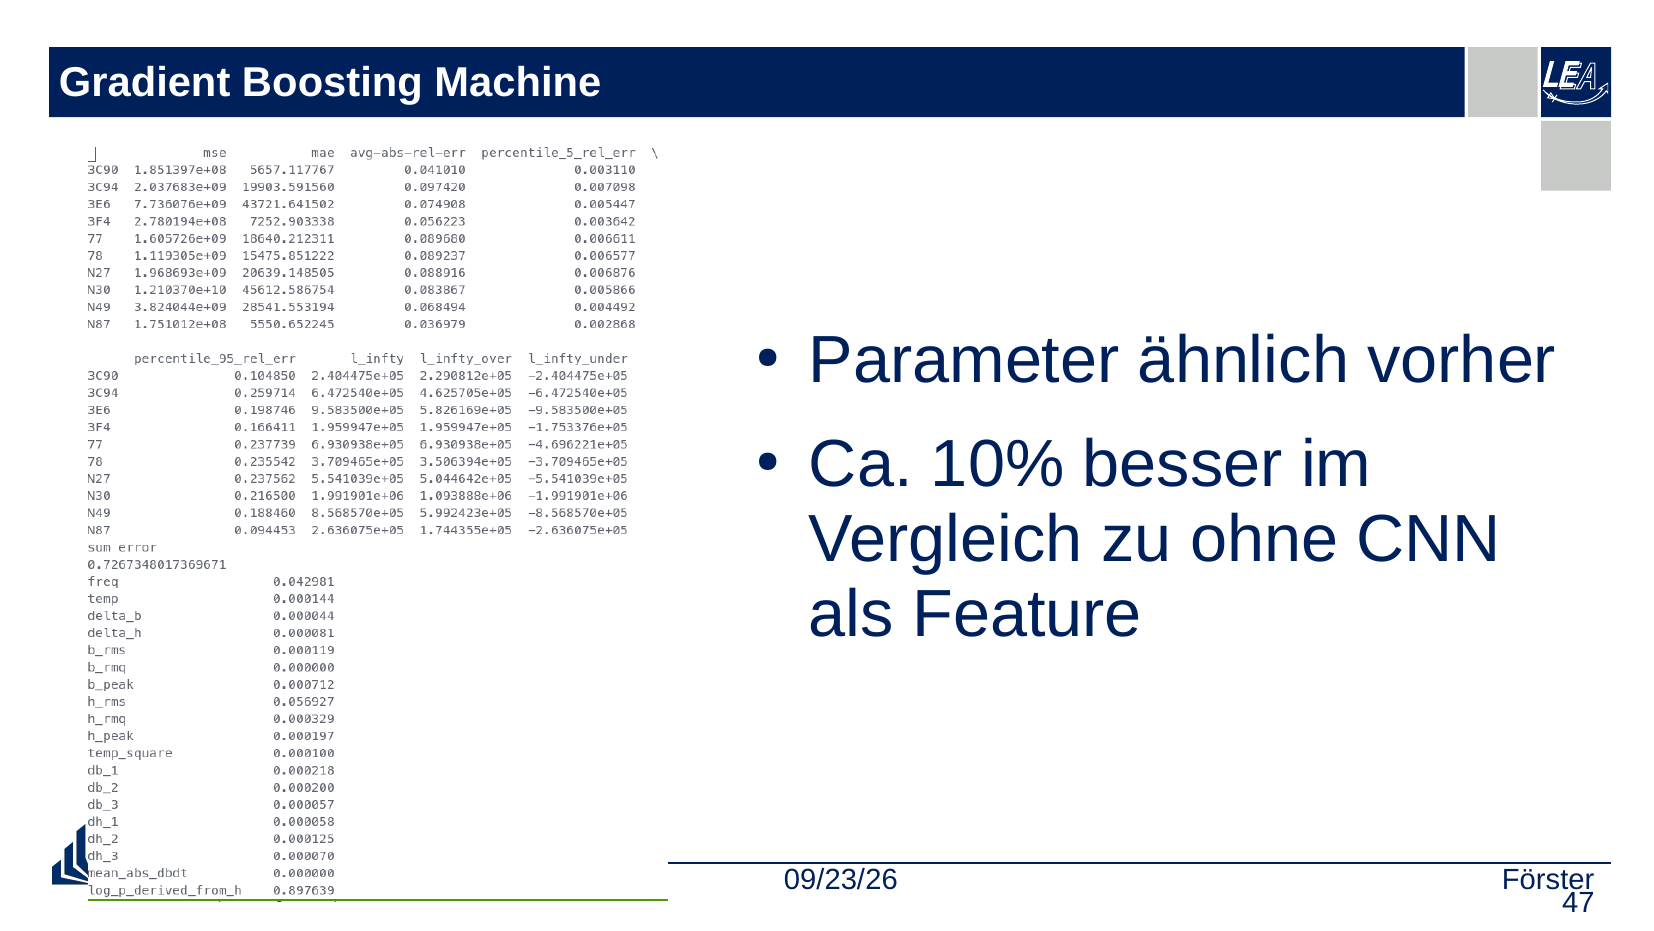

# Gradient Boosting Machine
Parameter ähnlich vorher
Ca. 10% besser im Vergleich zu ohne CNN als Feature
Förster
47